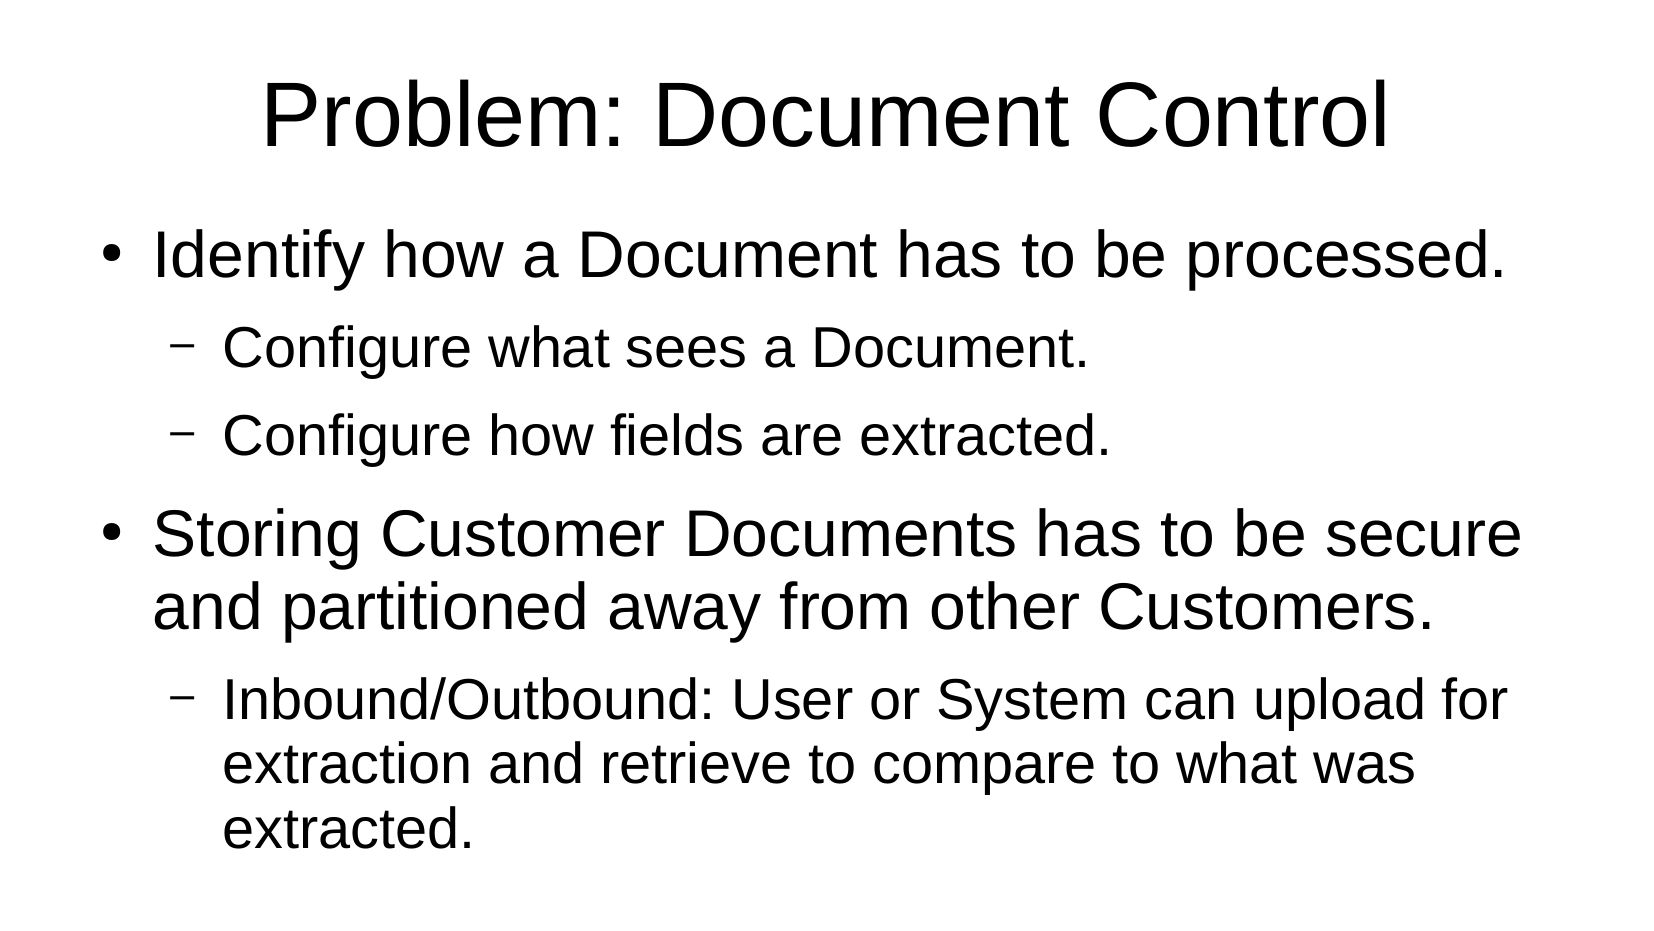

# Problem: Document Control
Identify how a Document has to be processed.
Configure what sees a Document.
Configure how fields are extracted.
Storing Customer Documents has to be secure and partitioned away from other Customers.
Inbound/Outbound: User or System can upload for extraction and retrieve to compare to what was extracted.